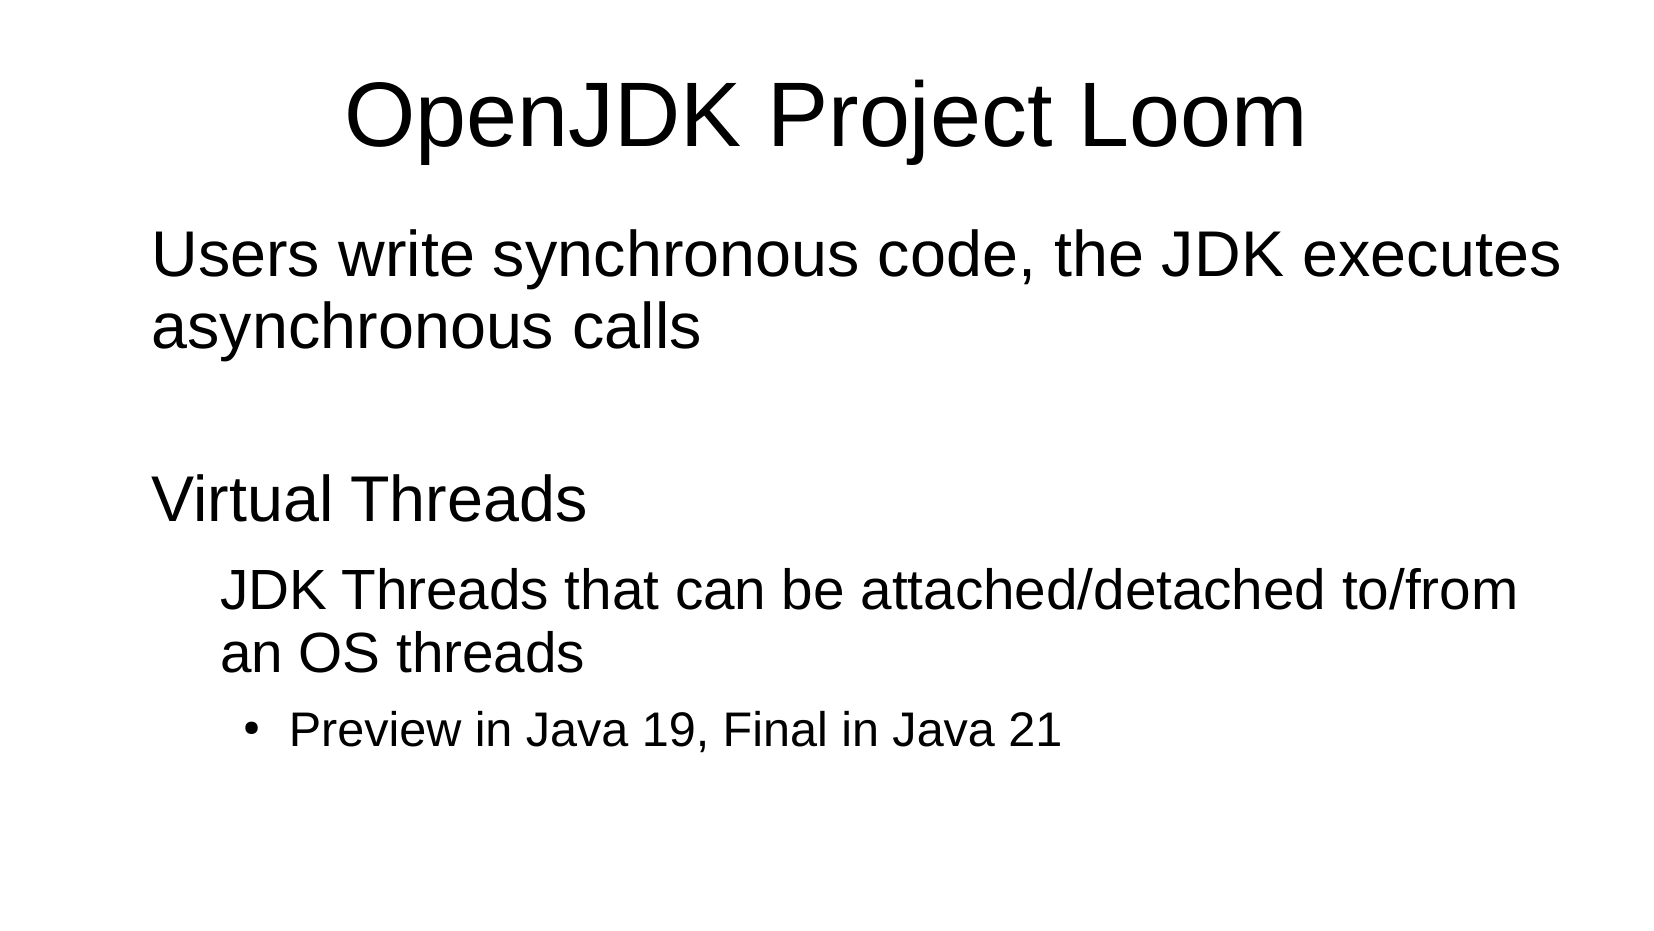

# OpenJDK Project Loom
Users write synchronous code, the JDK executes asynchronous calls
Virtual Threads
JDK Threads that can be attached/detached to/from
an OS threads
Preview in Java 19, Final in Java 21